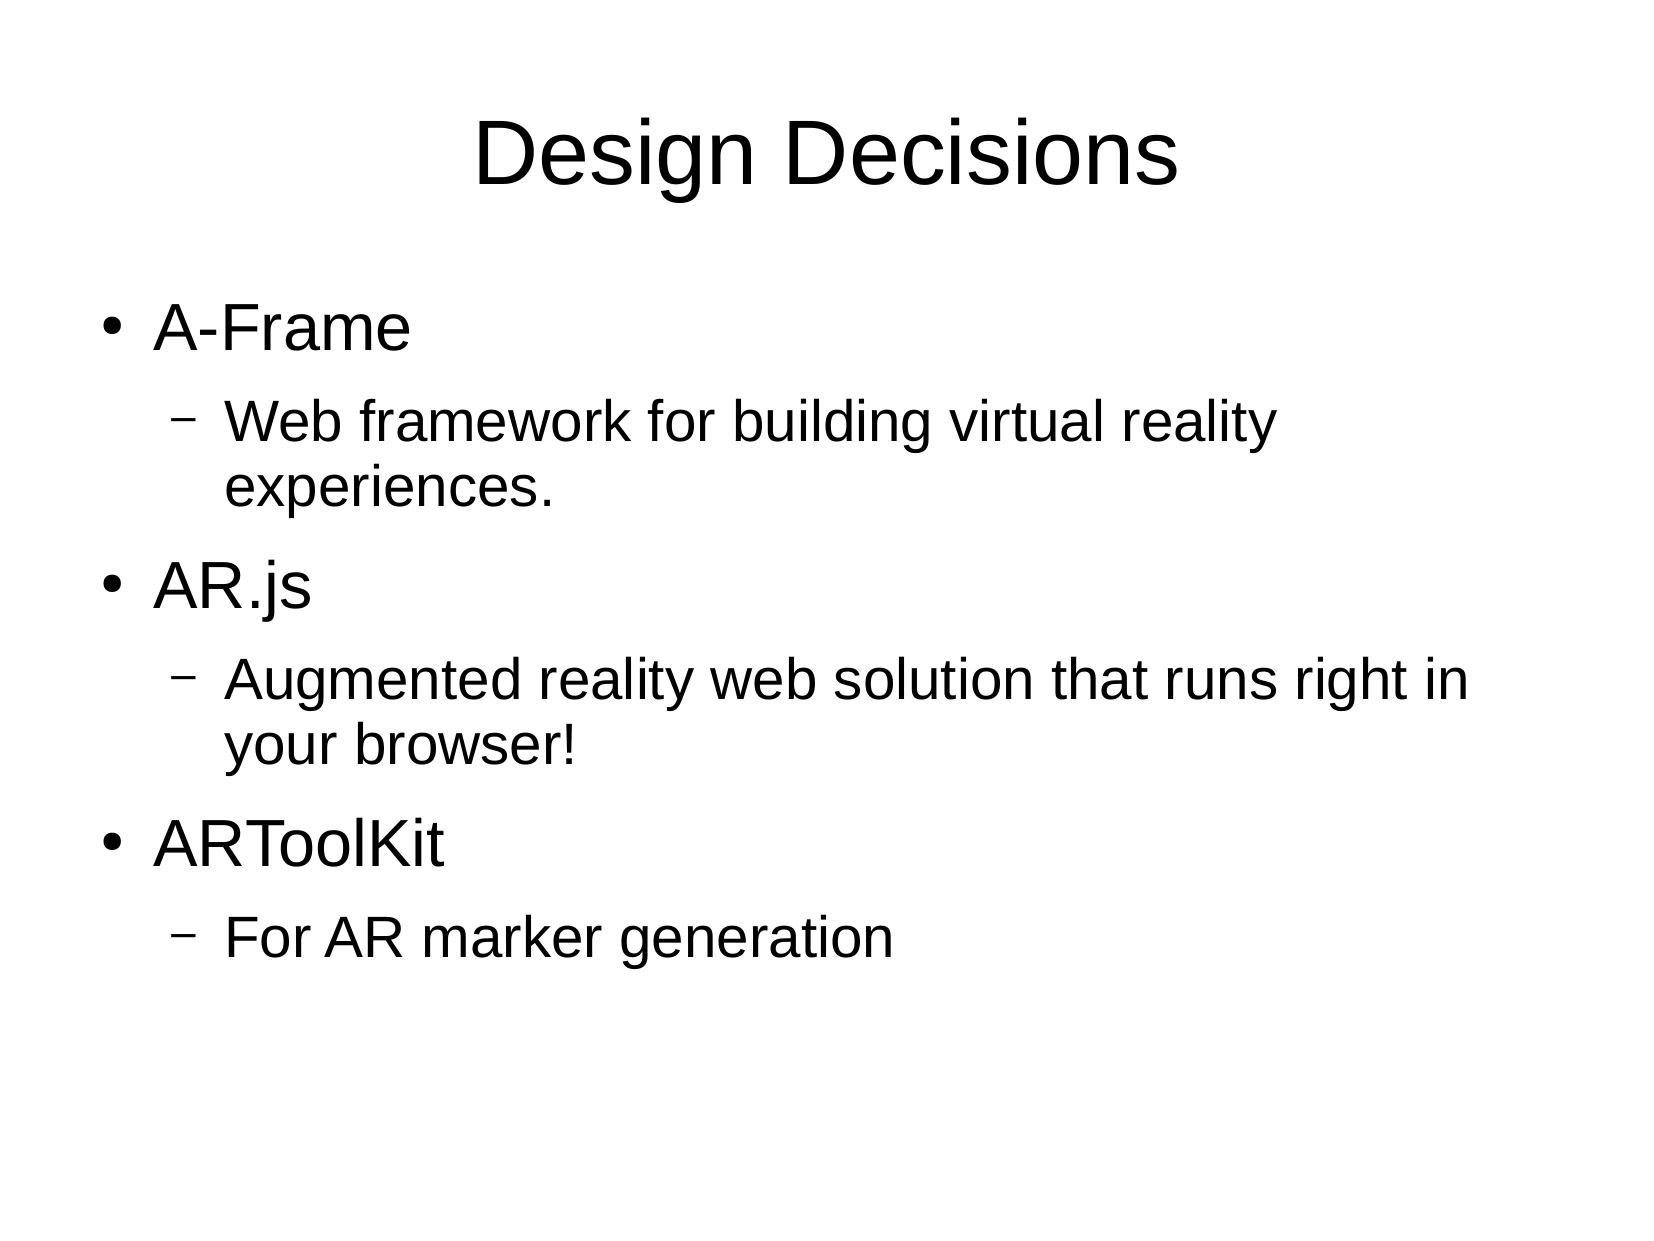

# Design Decisions
A-Frame
Web framework for building virtual reality experiences.
AR.js
Augmented reality web solution that runs right in your browser!
ARToolKit
For AR marker generation